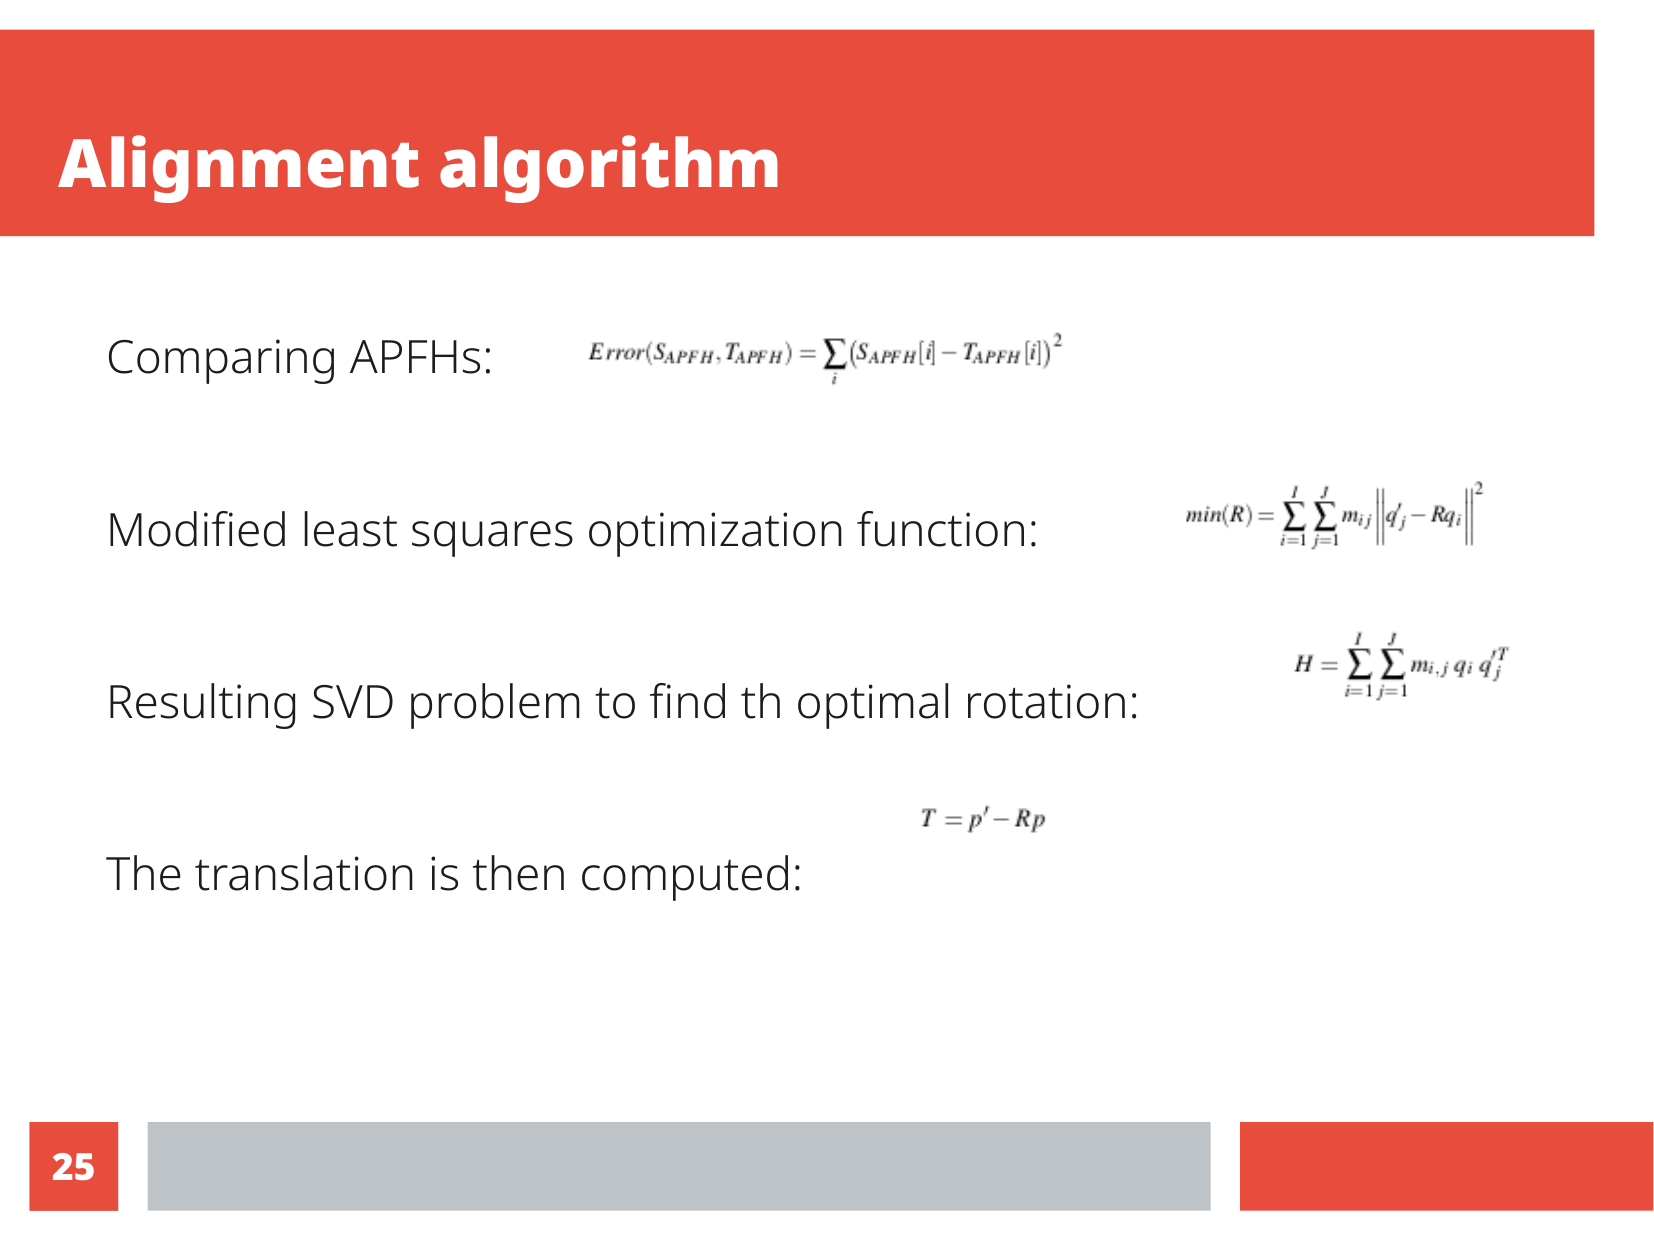

# Alignment algorithm
Comparing APFHs:
Modified least squares optimization function:
Resulting SVD problem to find th optimal rotation:
The translation is then computed:
25